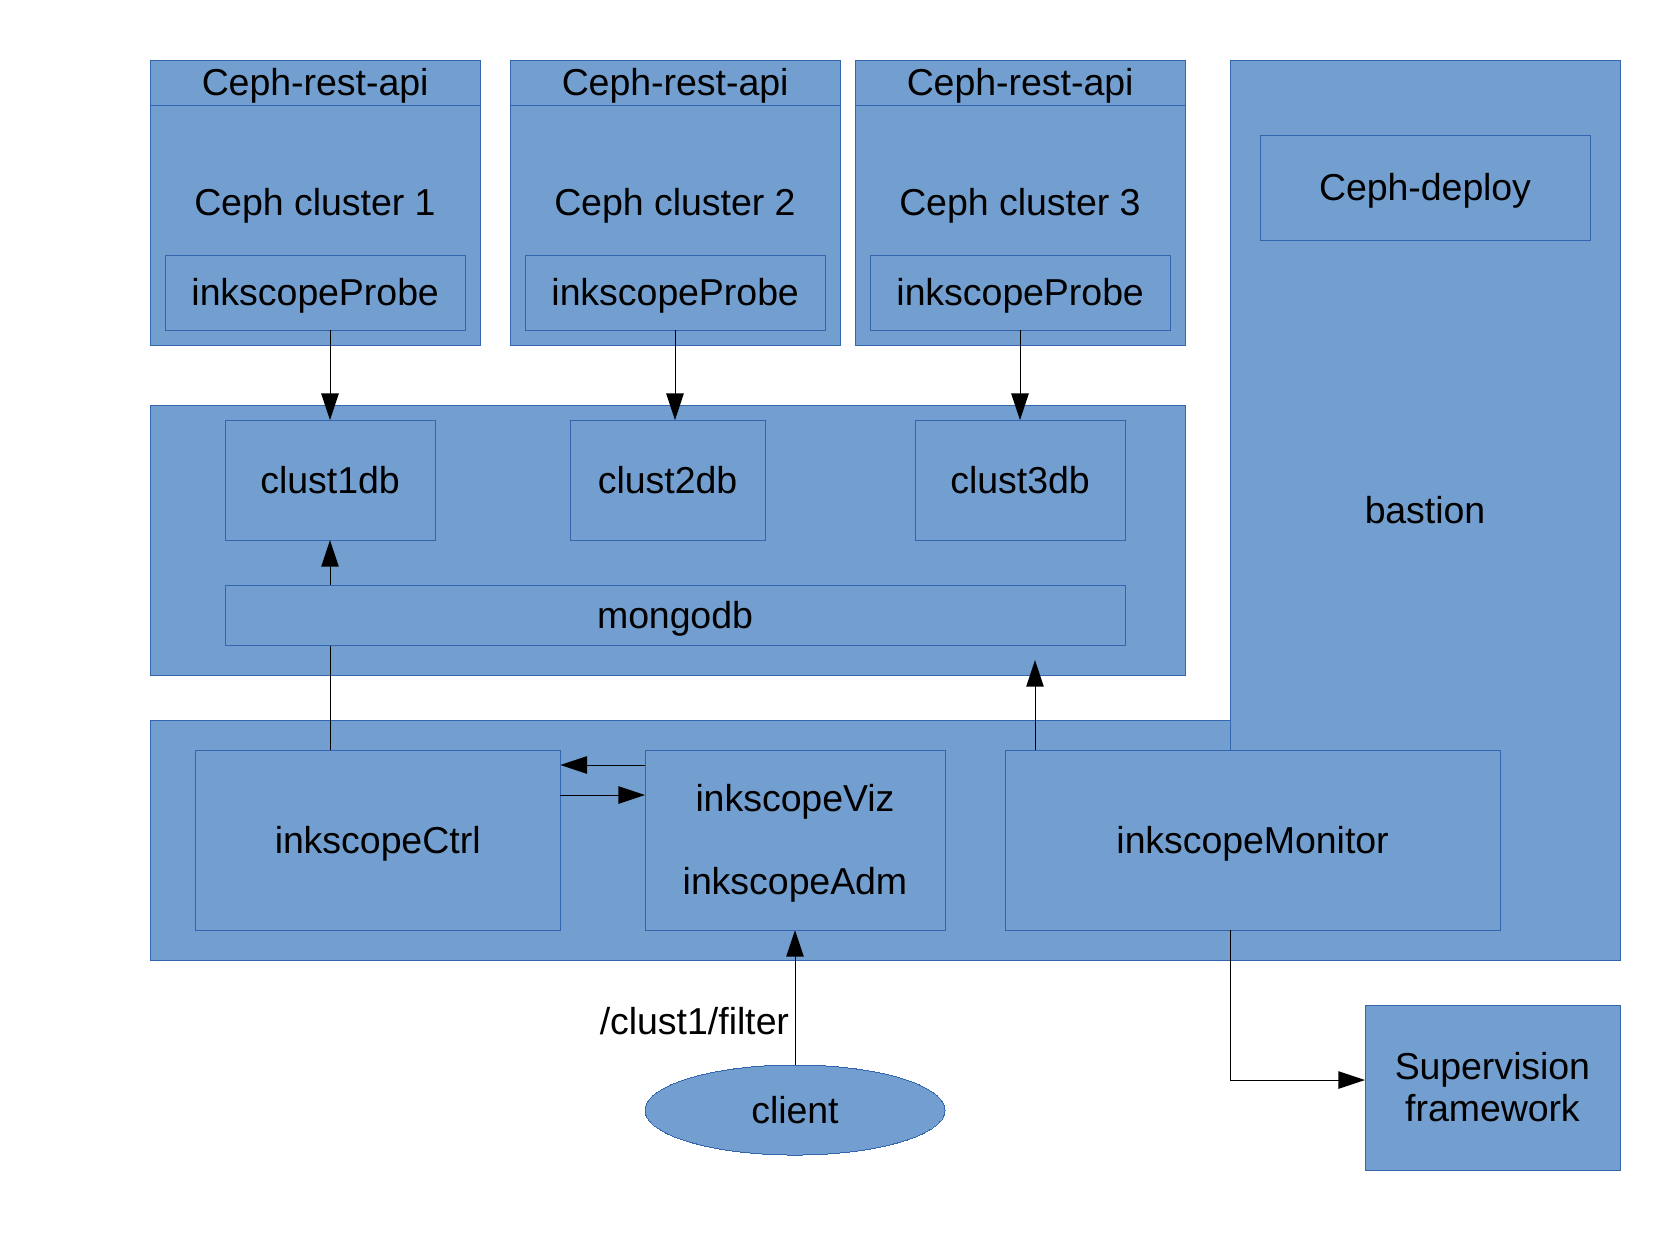

Ceph cluster 1
Ceph-rest-api
Ceph cluster 2
Ceph-rest-api
Ceph cluster 3
Ceph-rest-api
bastion
Ceph-deploy
inkscopeProbe
inkscopeProbe
inkscopeProbe
clust1db
clust2db
clust3db
mongodb
inkscopeCtrl
inkscopeViz
inkscopeAdm
/clust1/filter
/clust2/filter
/clust3/filter
inkscopeMonitor
/clust1/filter
Supervision
framework
client